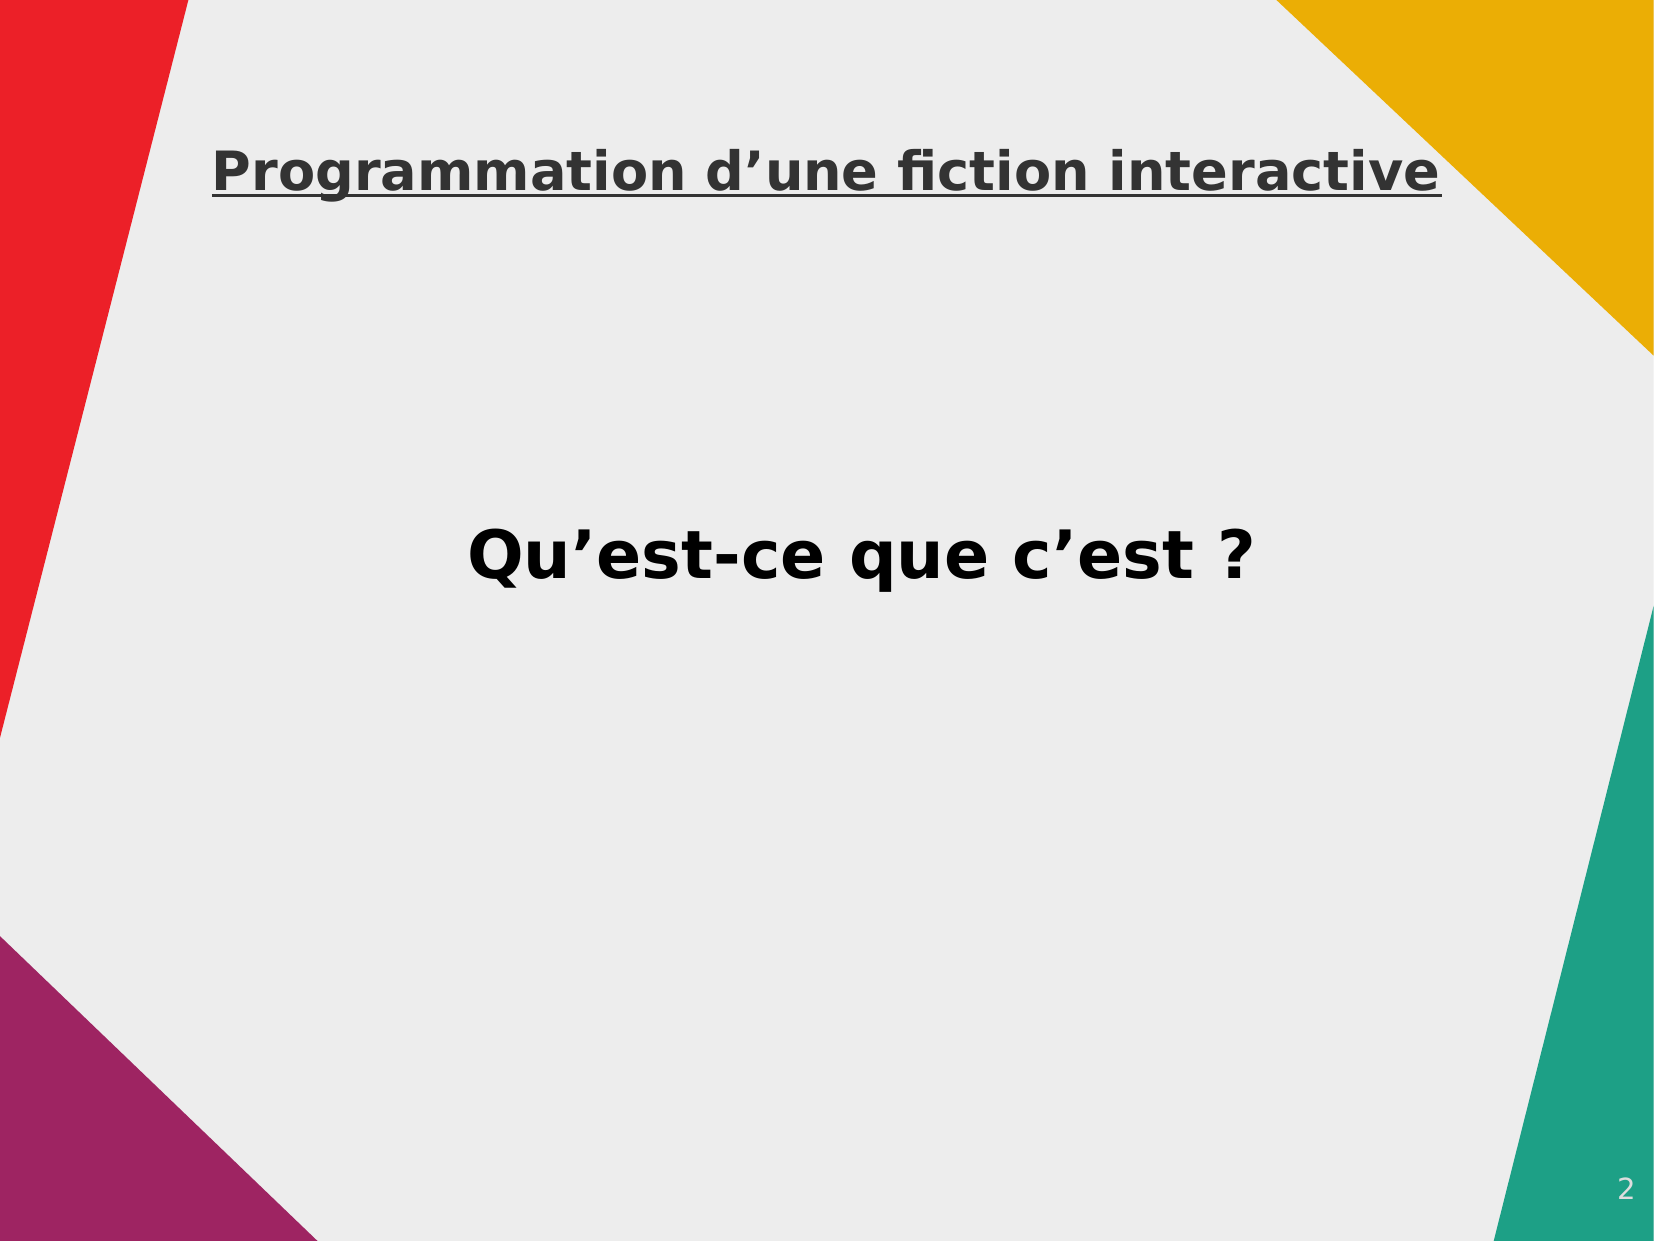

# Programmation d’une fiction interactive
Qu’est-ce que c’est ?
2